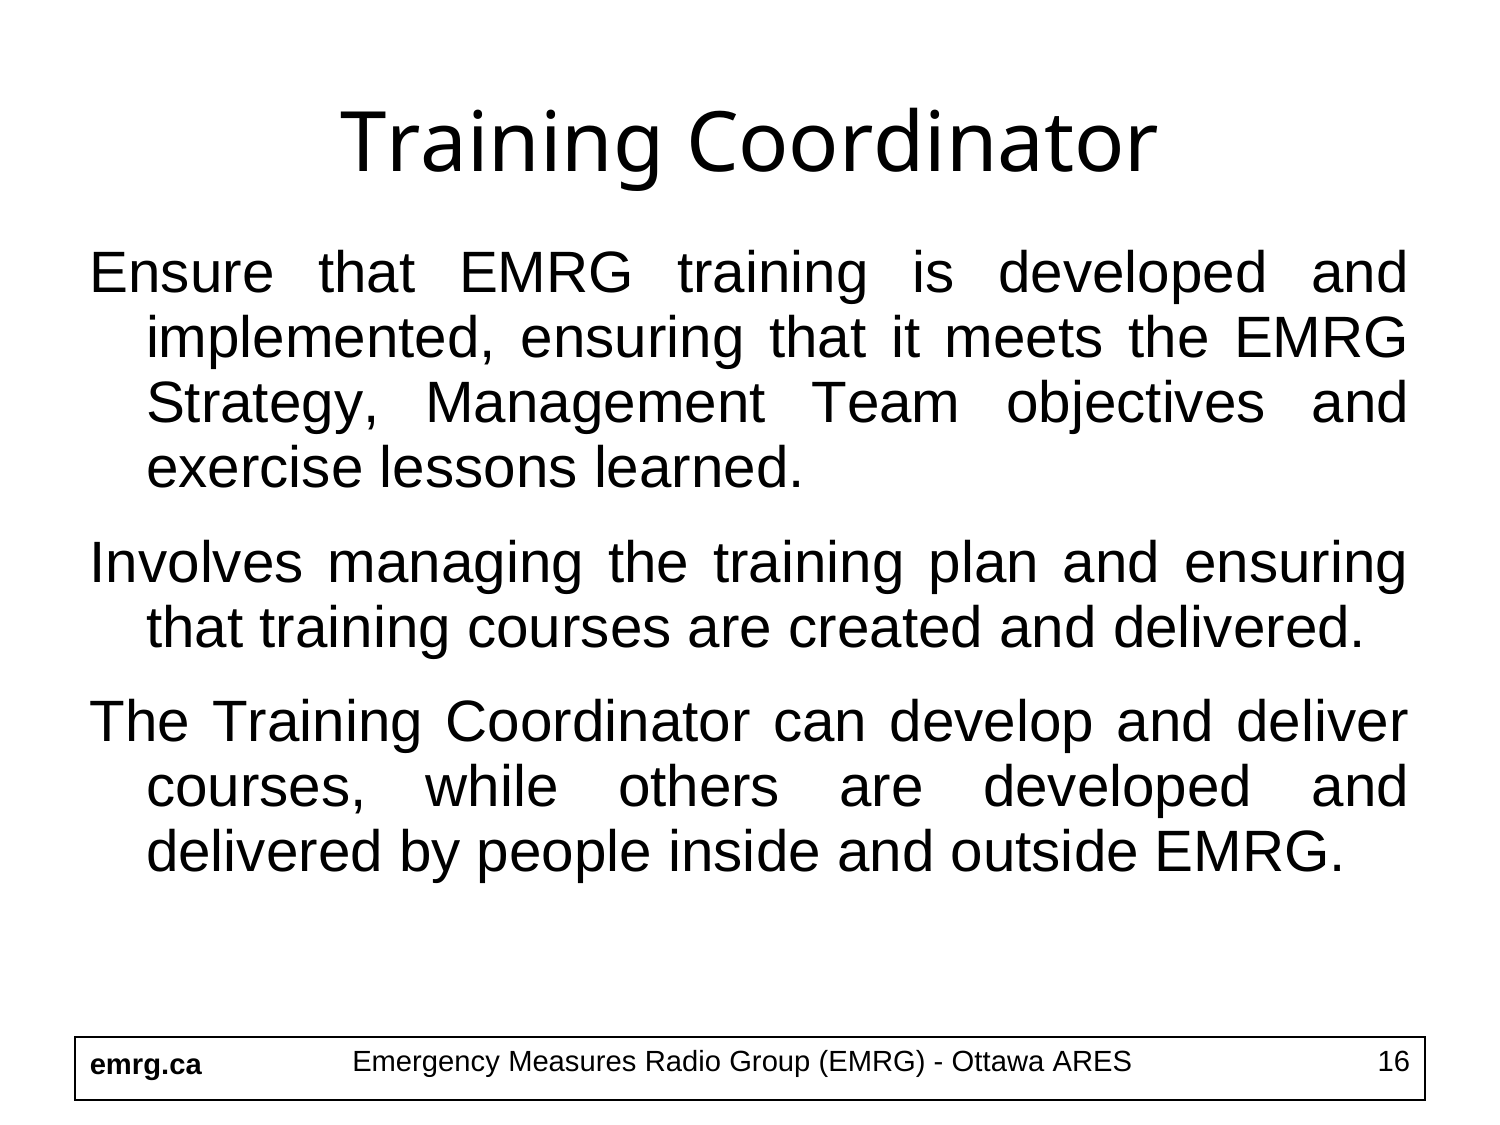

# Training Coordinator
Ensure that EMRG training is developed and implemented, ensuring that it meets the EMRG Strategy, Management Team objectives and exercise lessons learned.
Involves managing the training plan and ensuring that training courses are created and delivered.
The Training Coordinator can develop and deliver courses, while others are developed and delivered by people inside and outside EMRG.
Emergency Measures Radio Group (EMRG) - Ottawa ARES
16